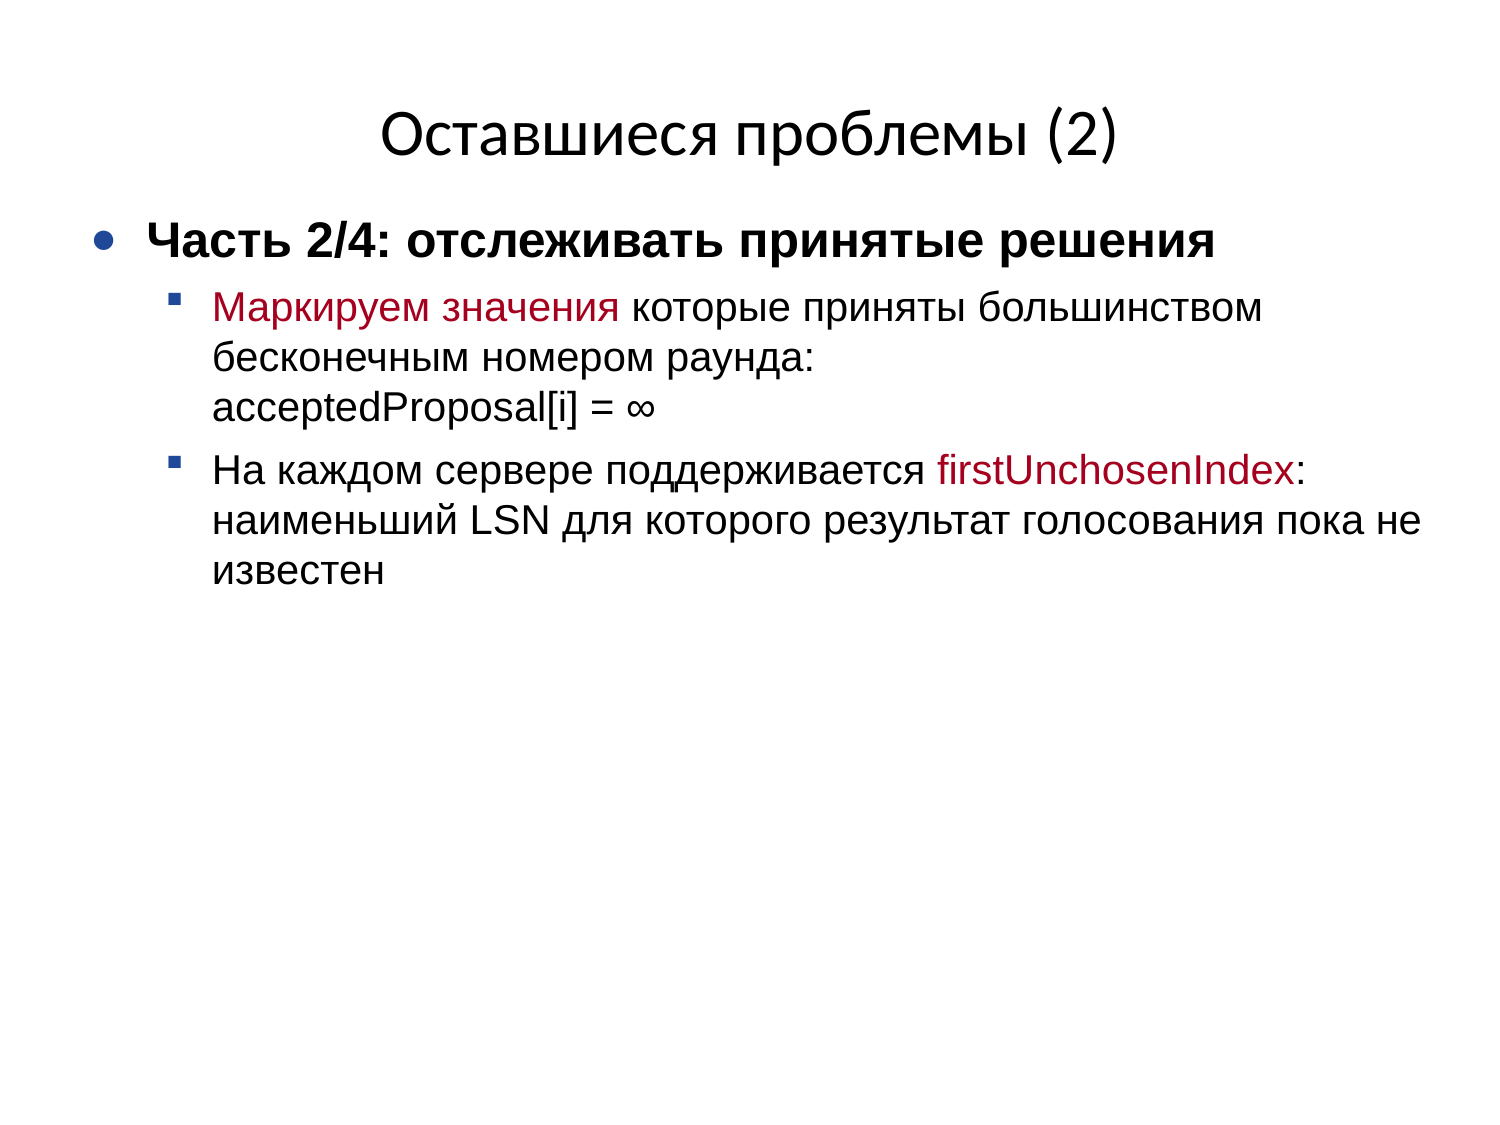

Оставшиеся проблемы (2)
# Часть 2/4: отслеживать принятые решения
Маркируем значения которые приняты большинством бесконечным номером раунда:
acceptedProposal[i] = ∞
На каждом сервере поддерживается firstUnchosenIndex: наименьший LSN для которого результат голосования пока не известен